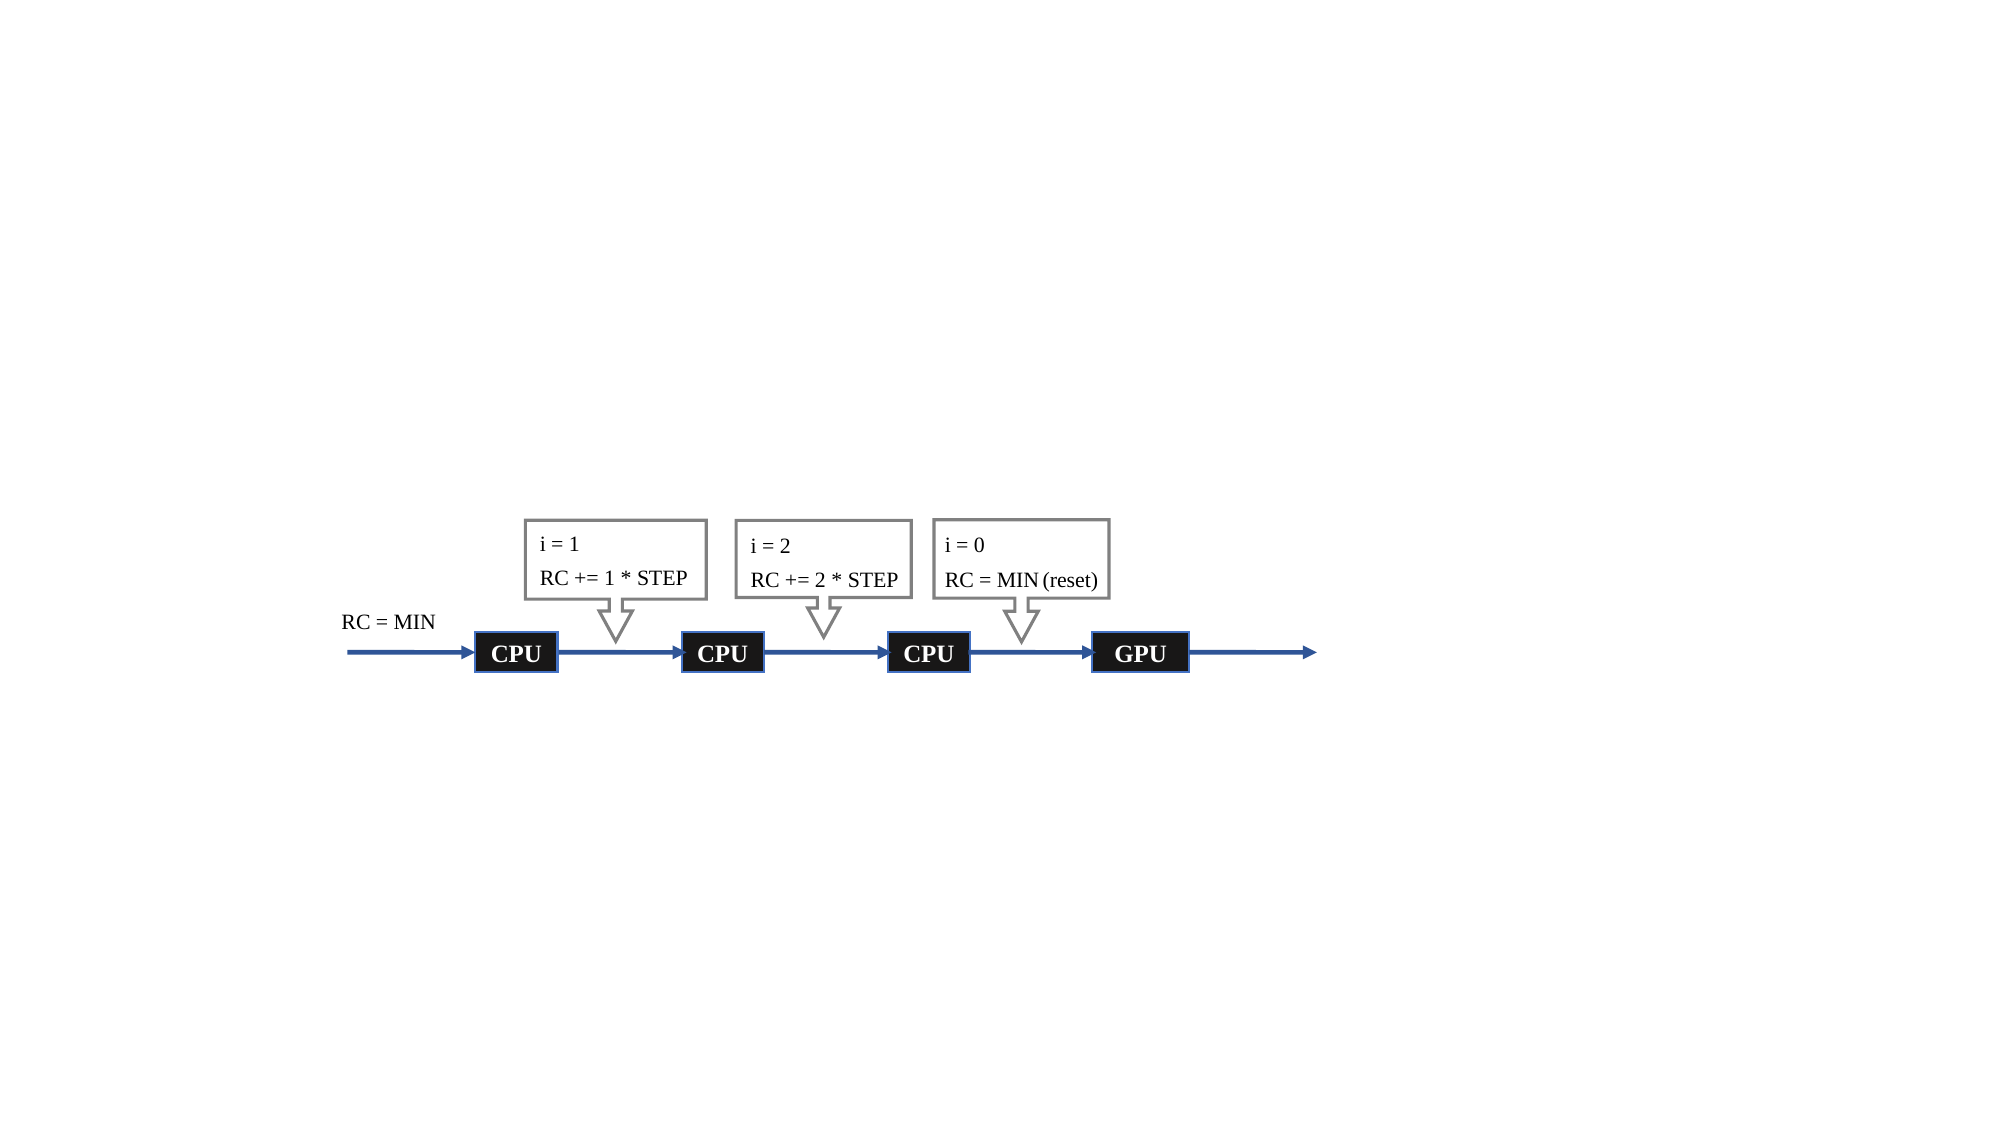

i = 1
RC += 1 * STEP
i = 0
RC = MIN (reset)
i = 2
RC += 2 * STEP
RC = MIN
CPU
CPU
CPU
GPU